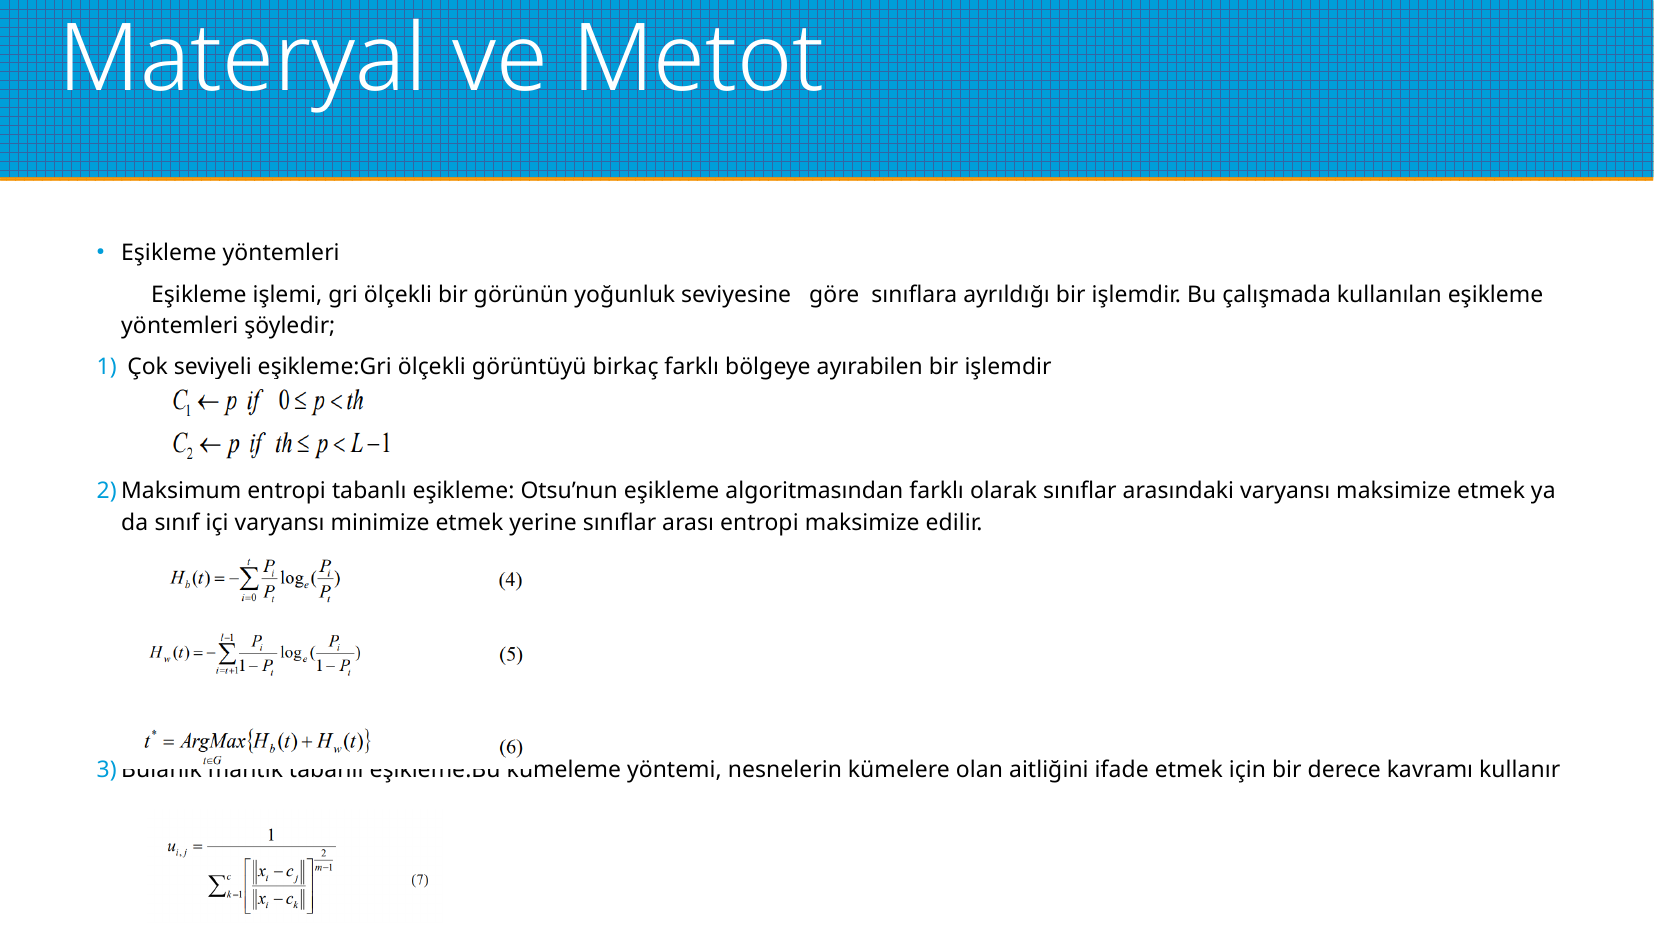

# Materyal ve Metot
Eşikleme yöntemleri
 Eşikleme işlemi, gri ölçekli bir görünün yoğunluk seviyesine göre sınıflara ayrıldığı bir işlemdir. Bu çalışmada kullanılan eşikleme yöntemleri şöyledir;
 Çok seviyeli eşikleme:Gri ölçekli görüntüyü birkaç farklı bölgeye ayırabilen bir işlemdir
Maksimum entropi tabanlı eşikleme: Otsu’nun eşikleme algoritmasından farklı olarak sınıflar arasındaki varyansı maksimize etmek ya da sınıf içi varyansı minimize etmek yerine sınıflar arası entropi maksimize edilir.
Bulanık mantık tabanlı eşikleme:Bu kümeleme yöntemi, nesnelerin kümelere olan aitliğini ifade etmek için bir derece kavramı kullanır